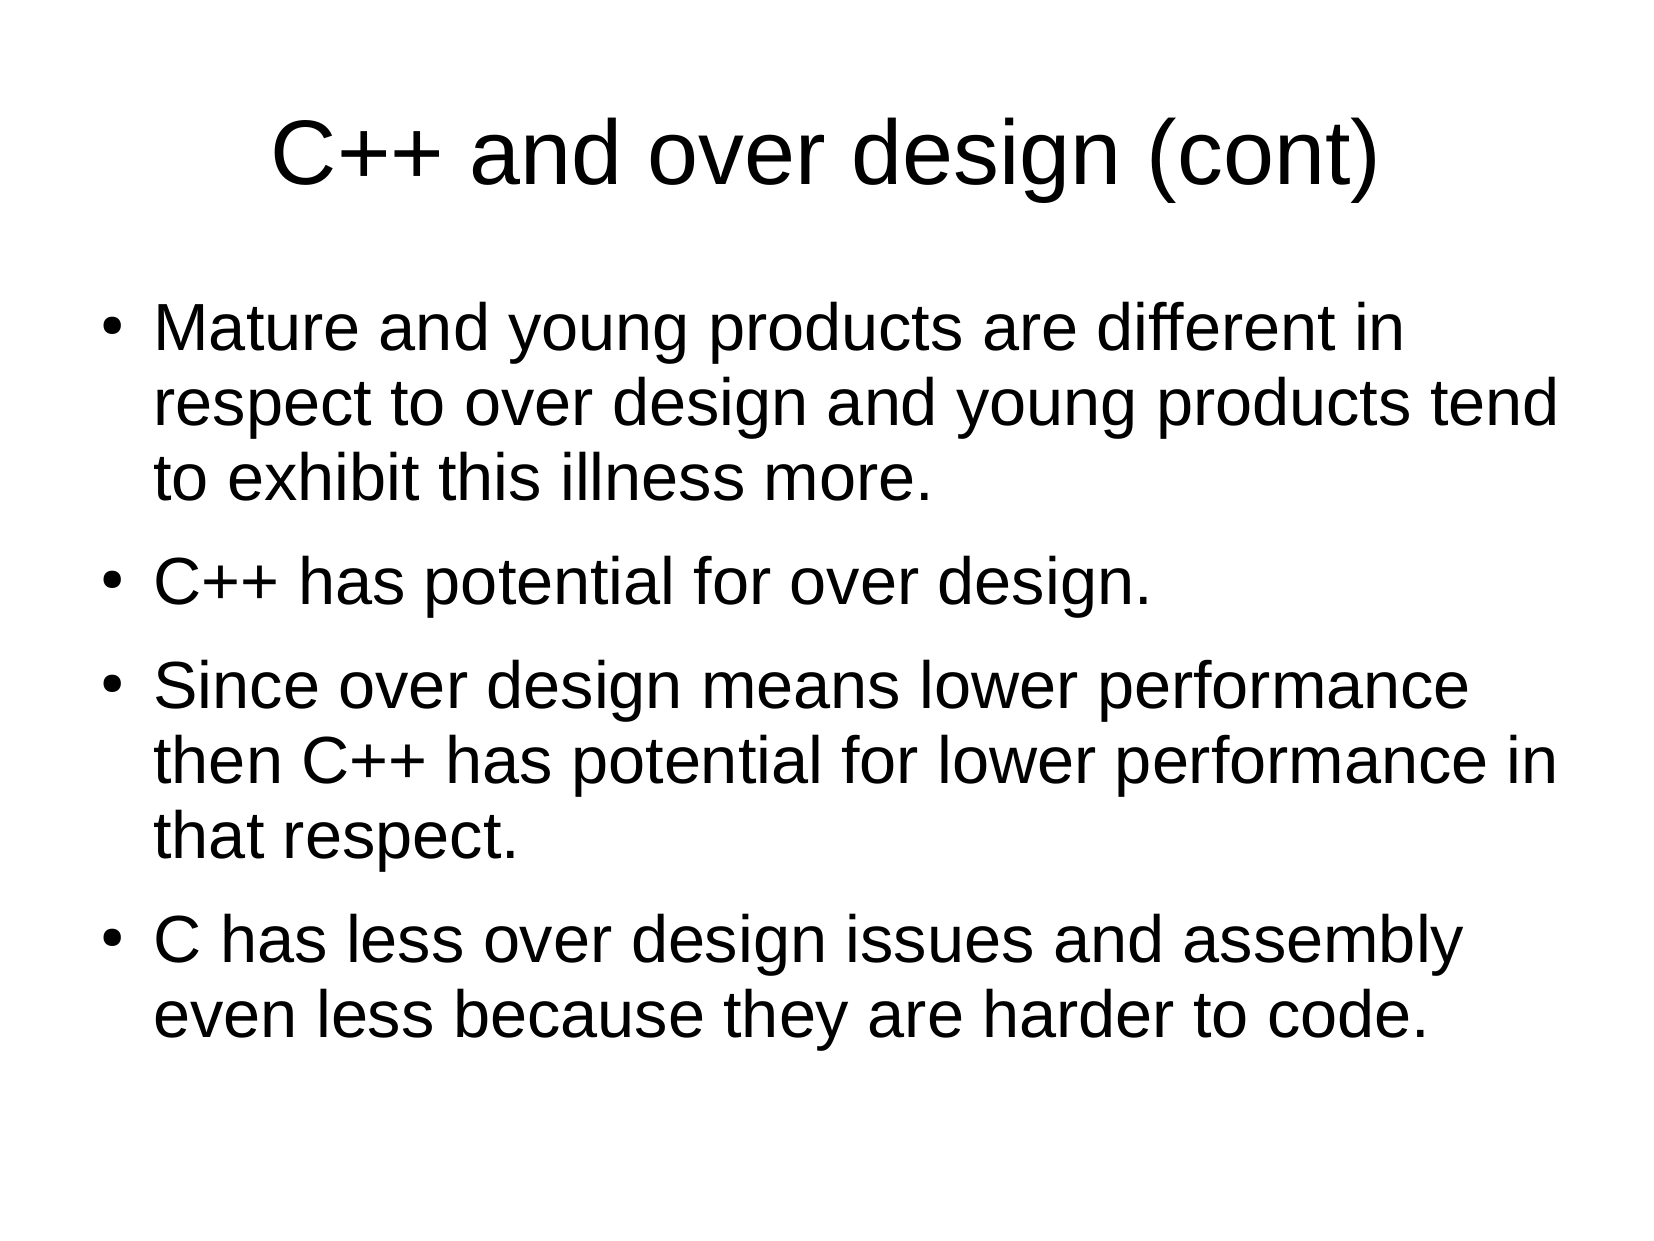

# C++ and over design (cont)
Mature and young products are different in respect to over design and young products tend to exhibit this illness more.
C++ has potential for over design.
Since over design means lower performance then C++ has potential for lower performance in that respect.
C has less over design issues and assembly even less because they are harder to code.